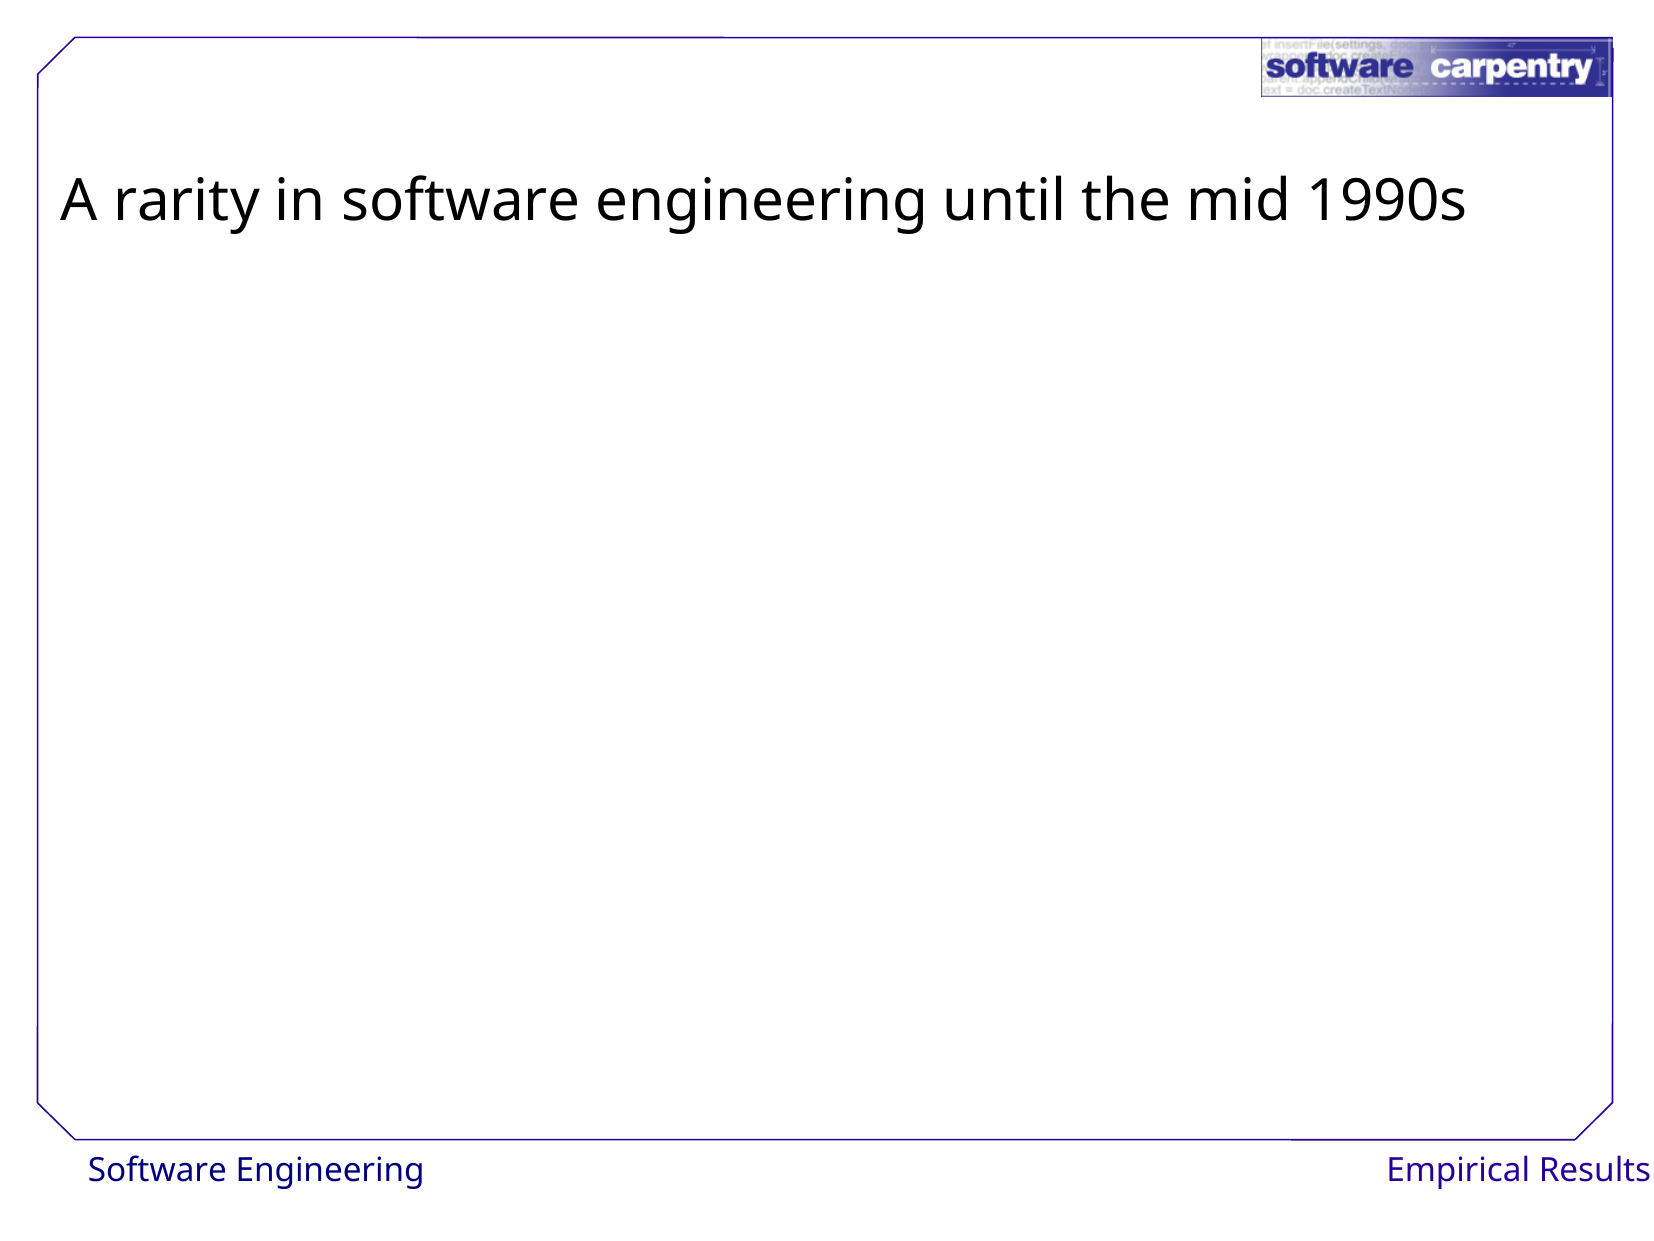

A rarity in software engineering until the mid 1990s